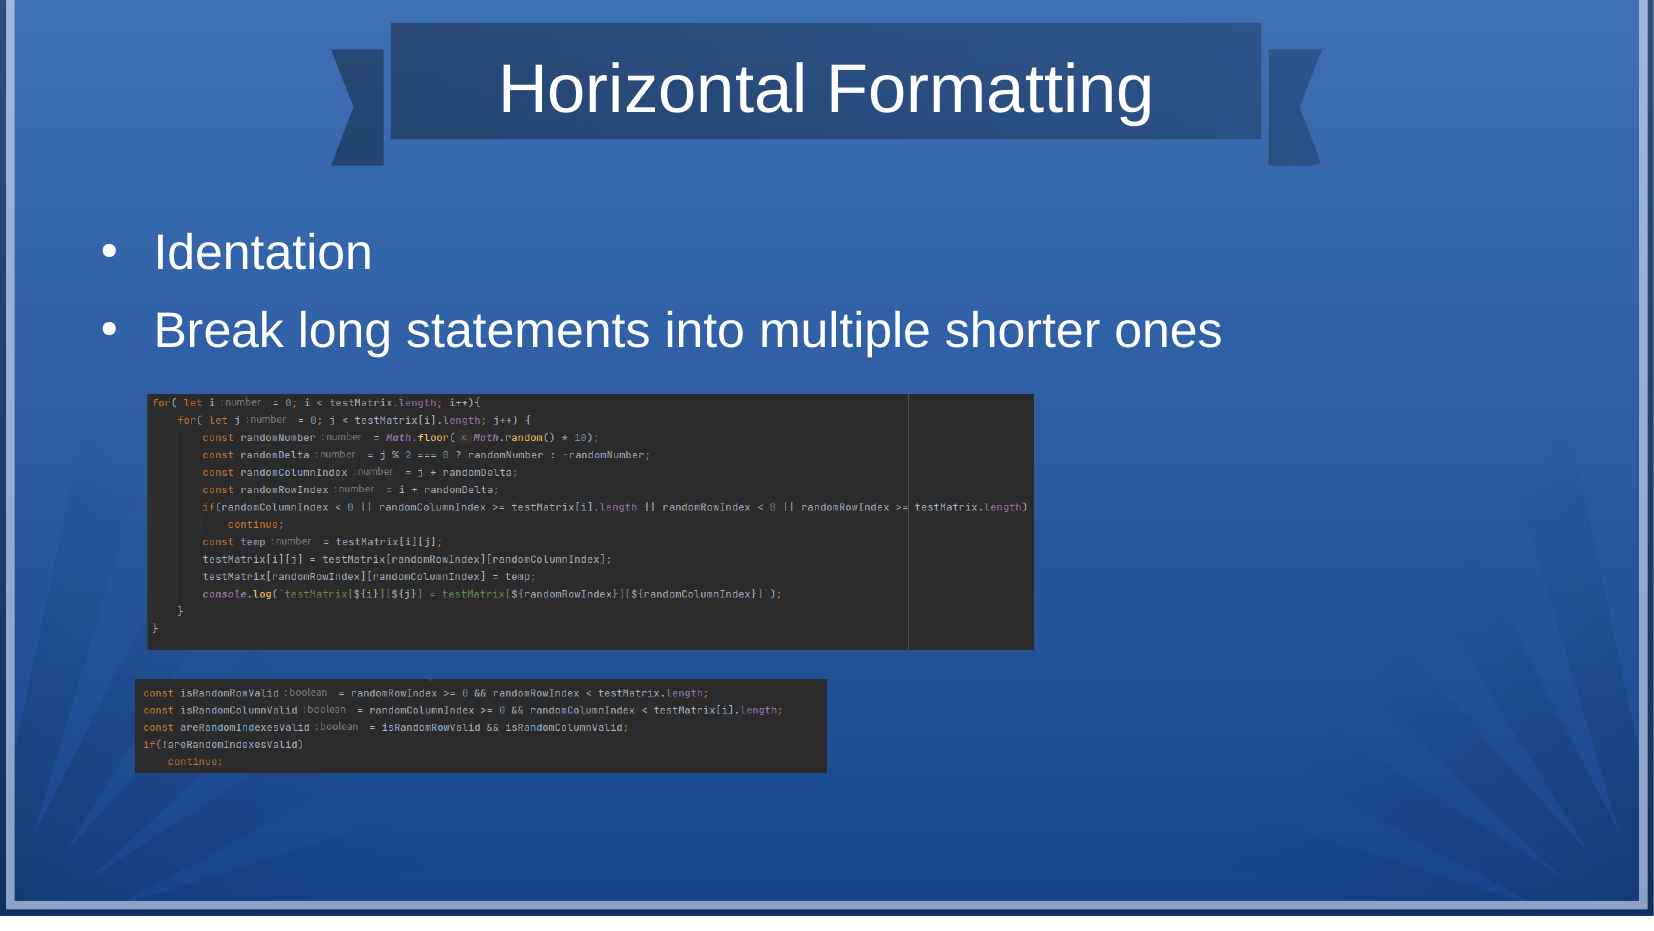

# Horizontal Formatting
Identation
Break long statements into multiple shorter ones